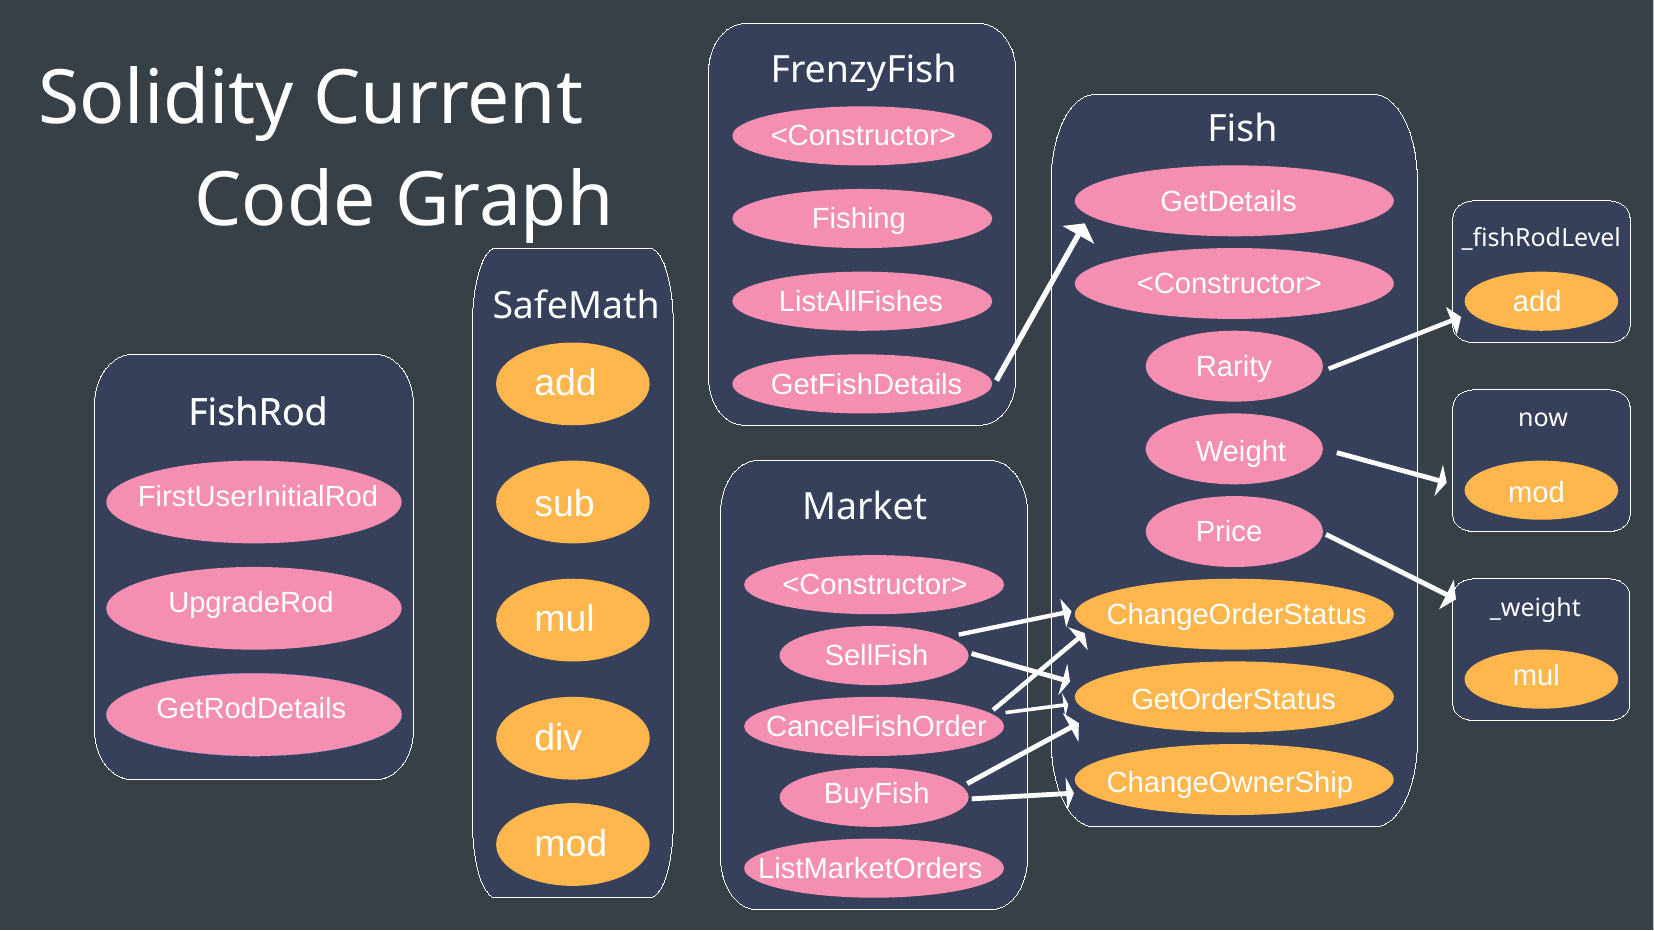

Solidity Current
 Code Graph
FrenzyFish
 Fish
<Constructor>
GetDetails
 Fishing
_fishRodLevel
<Constructor>
SafeMath
 ListAllFishes
 add
Rarity
add
GetFishDetails
FishRod
FishRod
now
Weight
mod
FirstUserInitialRod
Market
sub
Price
<Constructor>
UpgradeRod
_weight
mul
ChangeOrderStatus
SellFish
 mul
 GetOrderStatus
GetRodDetails
CancelFishOrder
div
ChangeOwnerShip
BuyFish
mod
ListMarketOrders